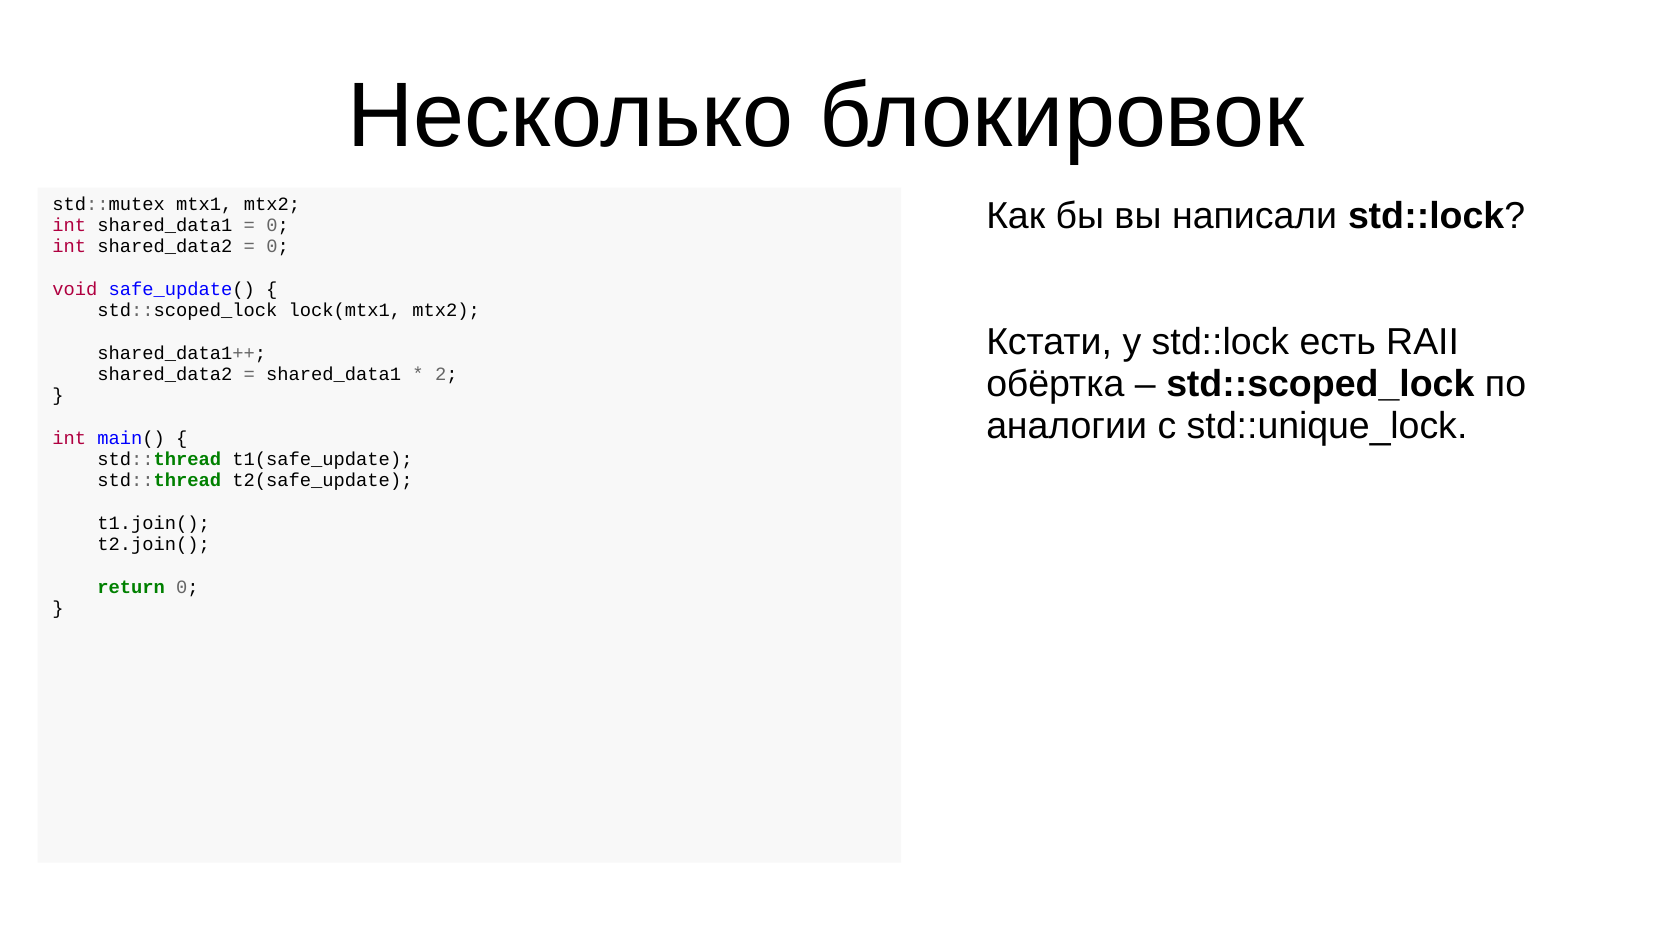

# Несколько блокировок
std::mutex mtx1, mtx2;
int shared_data1 = 0;
int shared_data2 = 0;
void safe_update() {
 std::scoped_lock lock(mtx1, mtx2);
 shared_data1++;
 shared_data2 = shared_data1 * 2;
}
int main() {
 std::thread t1(safe_update);
 std::thread t2(safe_update);
 t1.join();
 t2.join();
 return 0;
}
Как бы вы написали std::lock?
Кстати, у std::lock есть RAII обёртка – std::scoped_lock по аналогии с std::unique_lock.